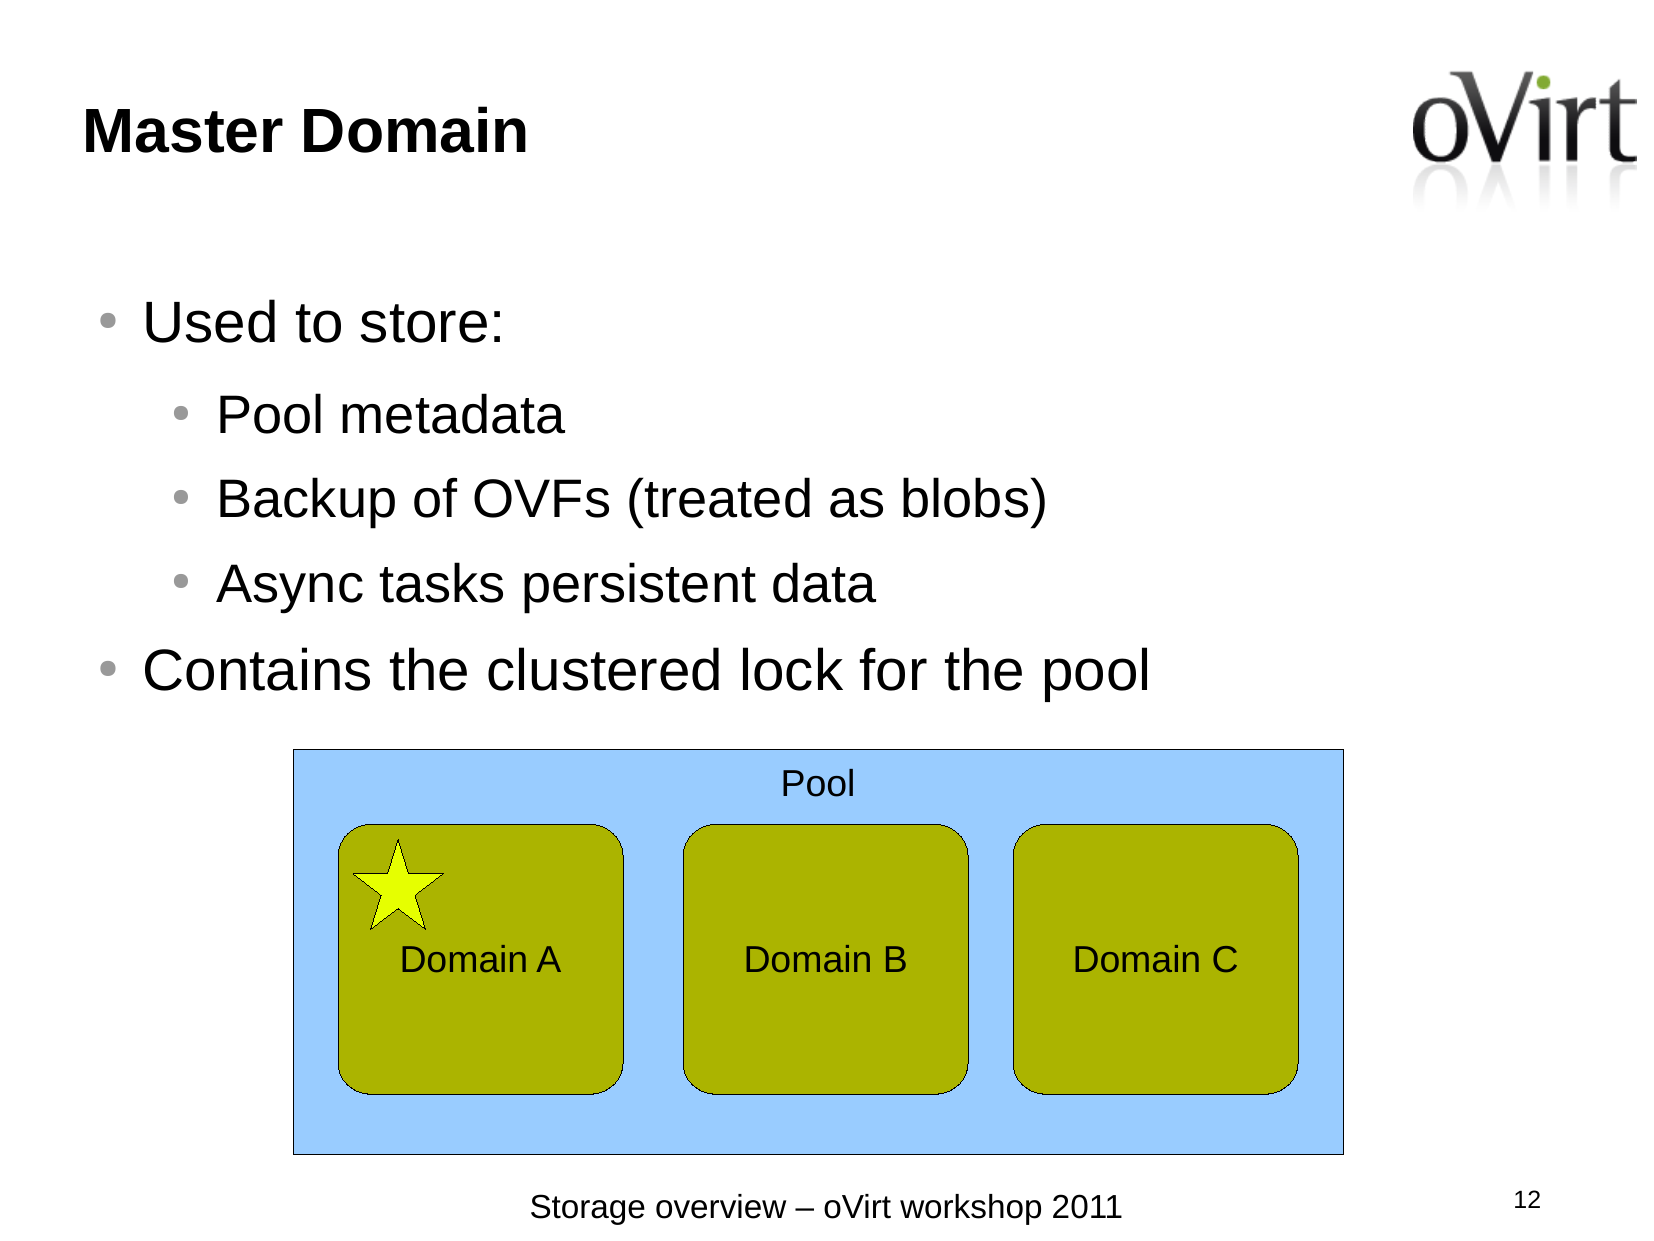

# Master Domain
Used to store:
Pool metadata
Backup of OVFs (treated as blobs)
Async tasks persistent data
Contains the clustered lock for the pool
Pool
Domain A
Domain B
Domain C